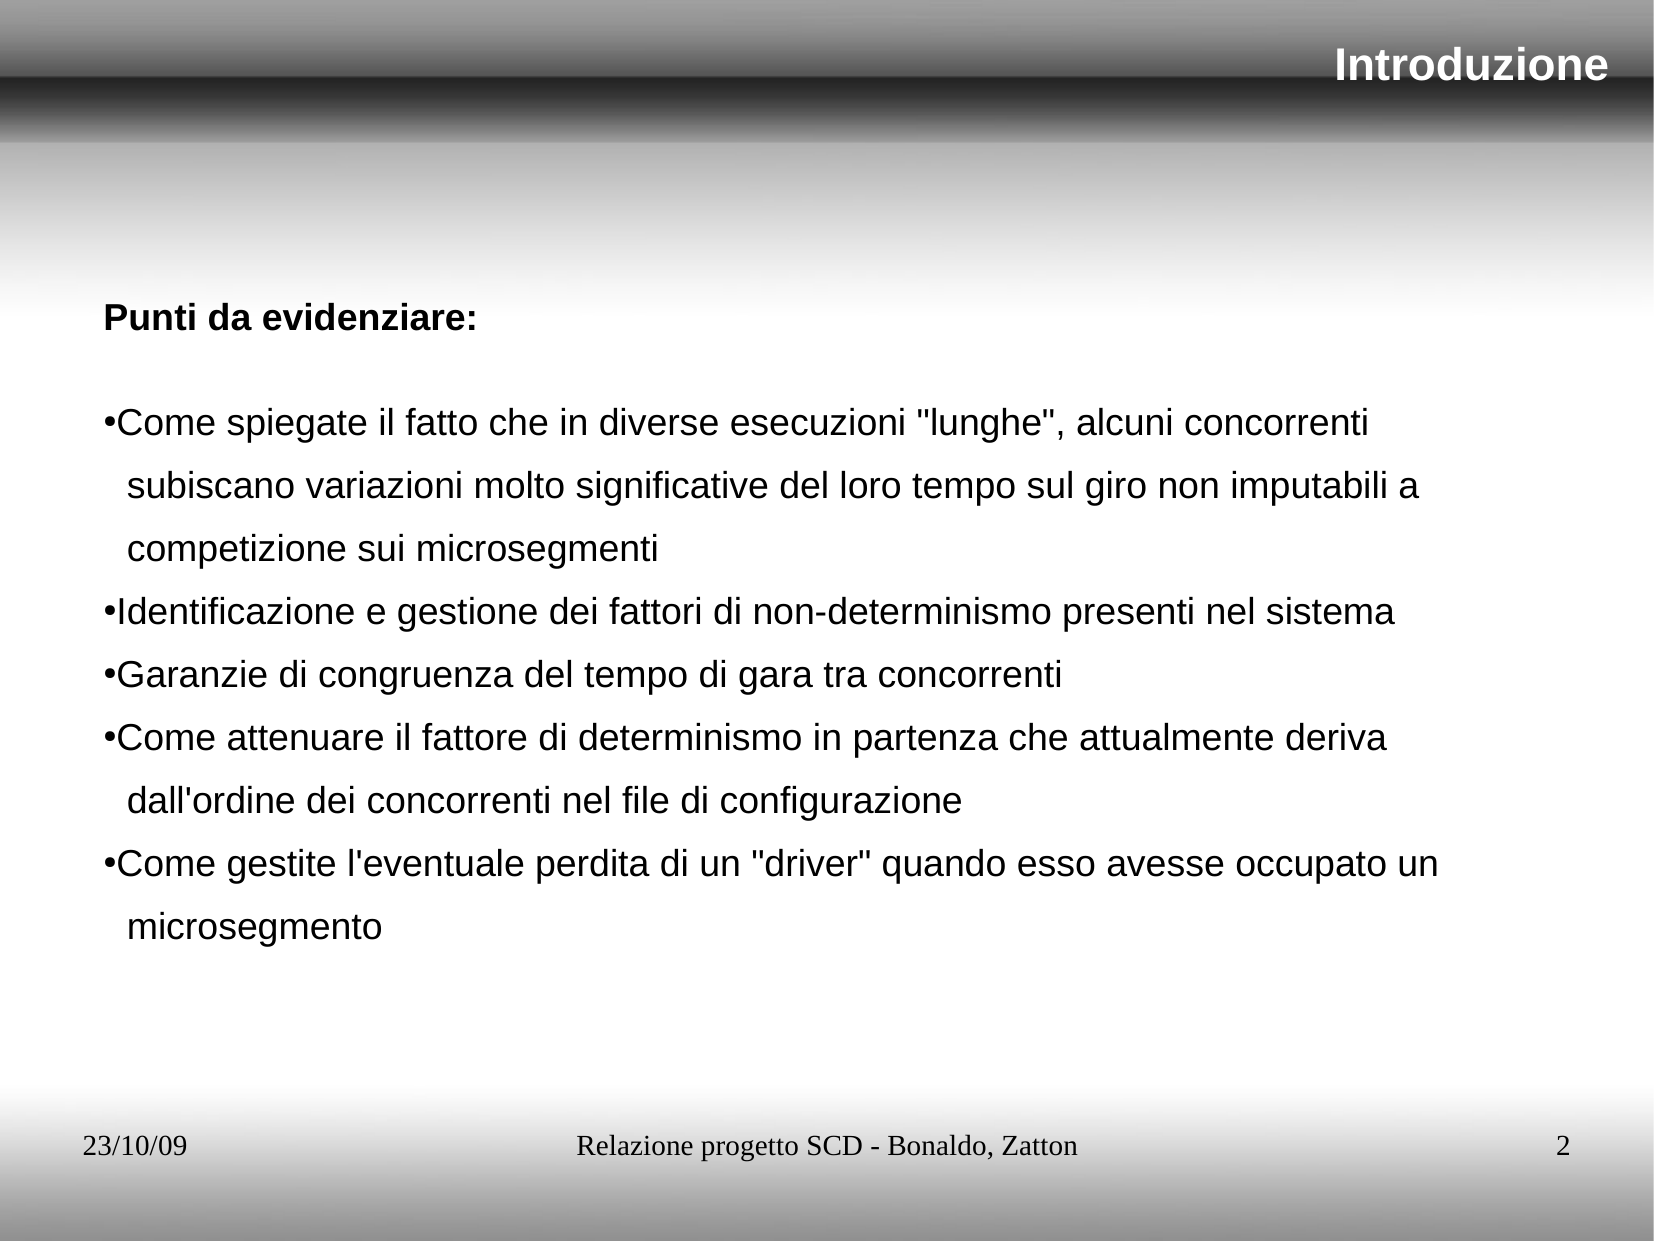

Introduzione
Punti da evidenziare:
Come spiegate il fatto che in diverse esecuzioni "lunghe", alcuni concorrenti subiscano variazioni molto significative del loro tempo sul giro non imputabili a competizione sui microsegmenti
Identificazione e gestione dei fattori di non-determinismo presenti nel sistema
Garanzie di congruenza del tempo di gara tra concorrenti
Come attenuare il fattore di determinismo in partenza che attualmente deriva dall'ordine dei concorrenti nel file di configurazione
Come gestite l'eventuale perdita di un "driver" quando esso avesse occupato un microsegmento
23/10/09
Relazione progetto SCD - Bonaldo, Zatton
2